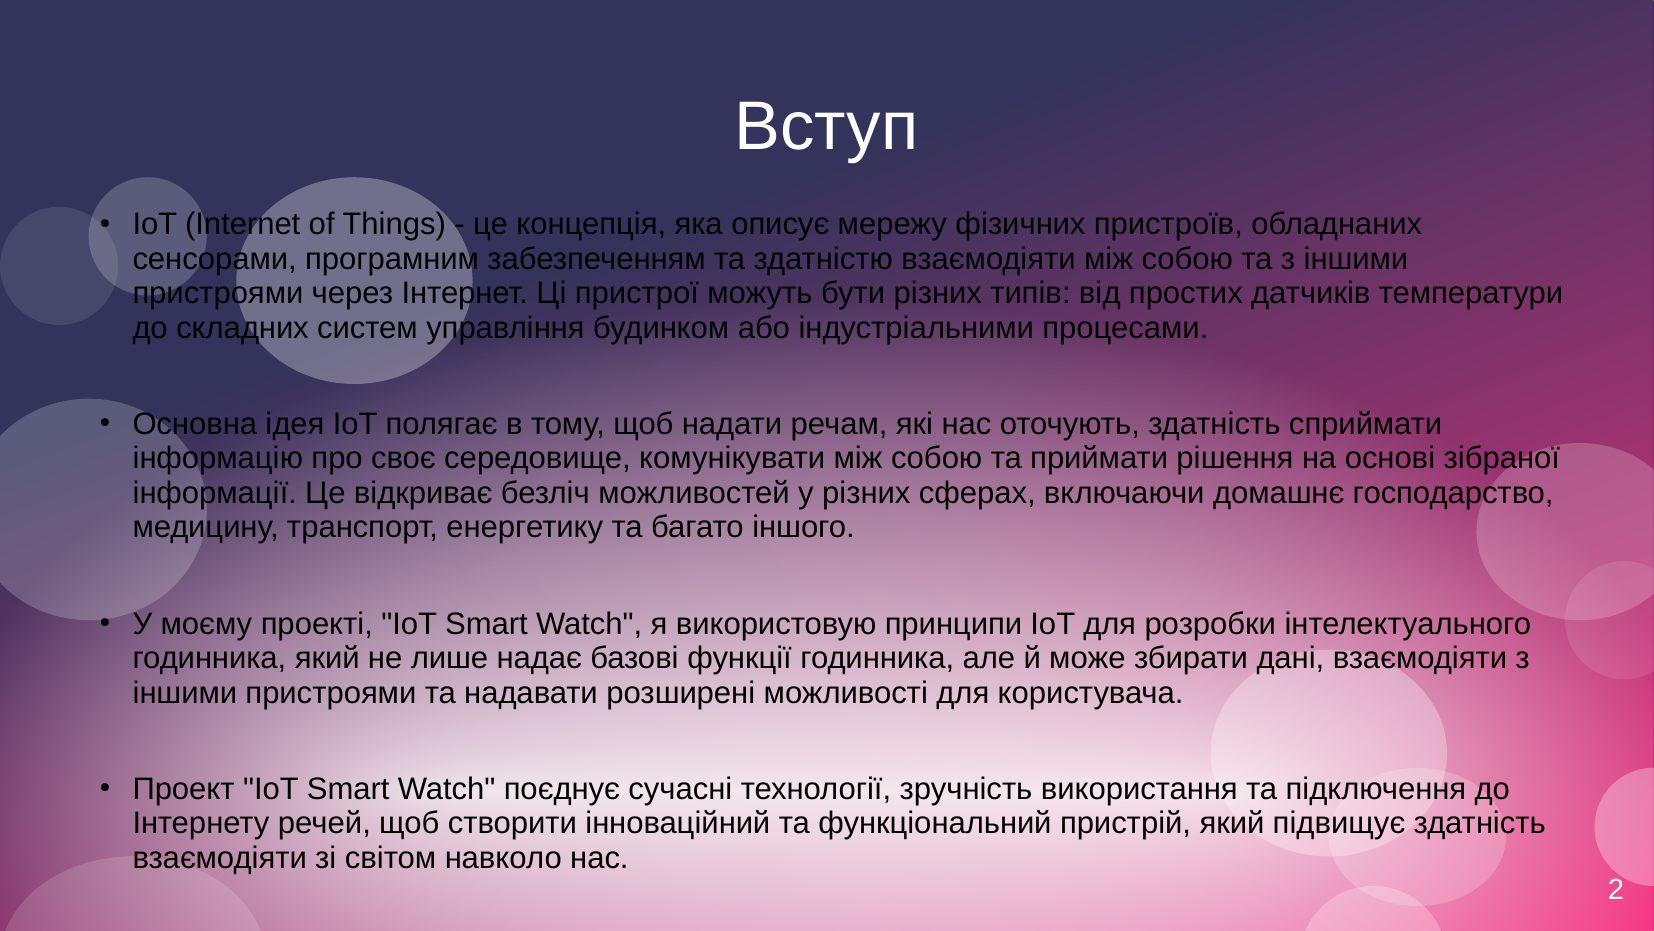

# Вступ
IoT (Internet of Things) - це концепція, яка описує мережу фізичних пристроїв, обладнаних сенсорами, програмним забезпеченням та здатністю взаємодіяти між собою та з іншими пристроями через Інтернет. Ці пристрої можуть бути різних типів: від простих датчиків температури до складних систем управління будинком або індустріальними процесами.
Основна ідея IoT полягає в тому, щоб надати речам, які нас оточують, здатність сприймати інформацію про своє середовище, комунікувати між собою та приймати рішення на основі зібраної інформації. Це відкриває безліч можливостей у різних сферах, включаючи домашнє господарство, медицину, транспорт, енергетику та багато іншого.
У моєму проекті, "IoT Smart Watch", я використовую принципи IoT для розробки інтелектуального годинника, який не лише надає базові функції годинника, але й може збирати дані, взаємодіяти з іншими пристроями та надавати розширені можливості для користувача.
Проект "IoT Smart Watch" поєднує сучасні технології, зручність використання та підключення до Інтернету речей, щоб створити інноваційний та функціональний пристрій, який підвищує здатність взаємодіяти зі світом навколо нас.